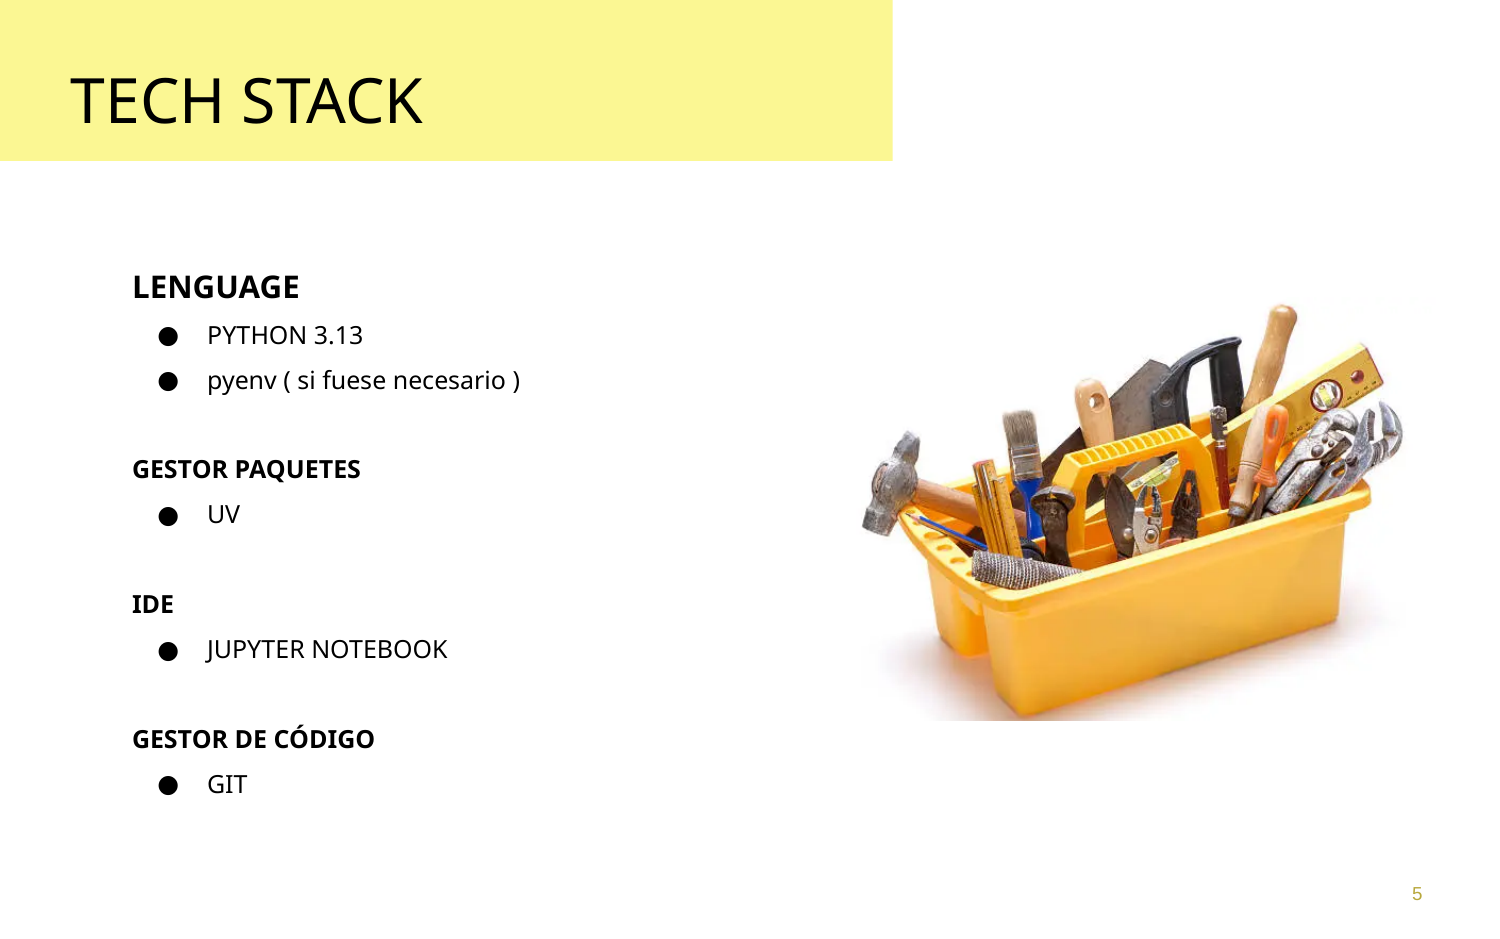

# TECH STACK
LENGUAGE
PYTHON 3.13
pyenv ( si fuese necesario )
GESTOR PAQUETES
UV
IDE
JUPYTER NOTEBOOK
GESTOR DE CÓDIGO
GIT